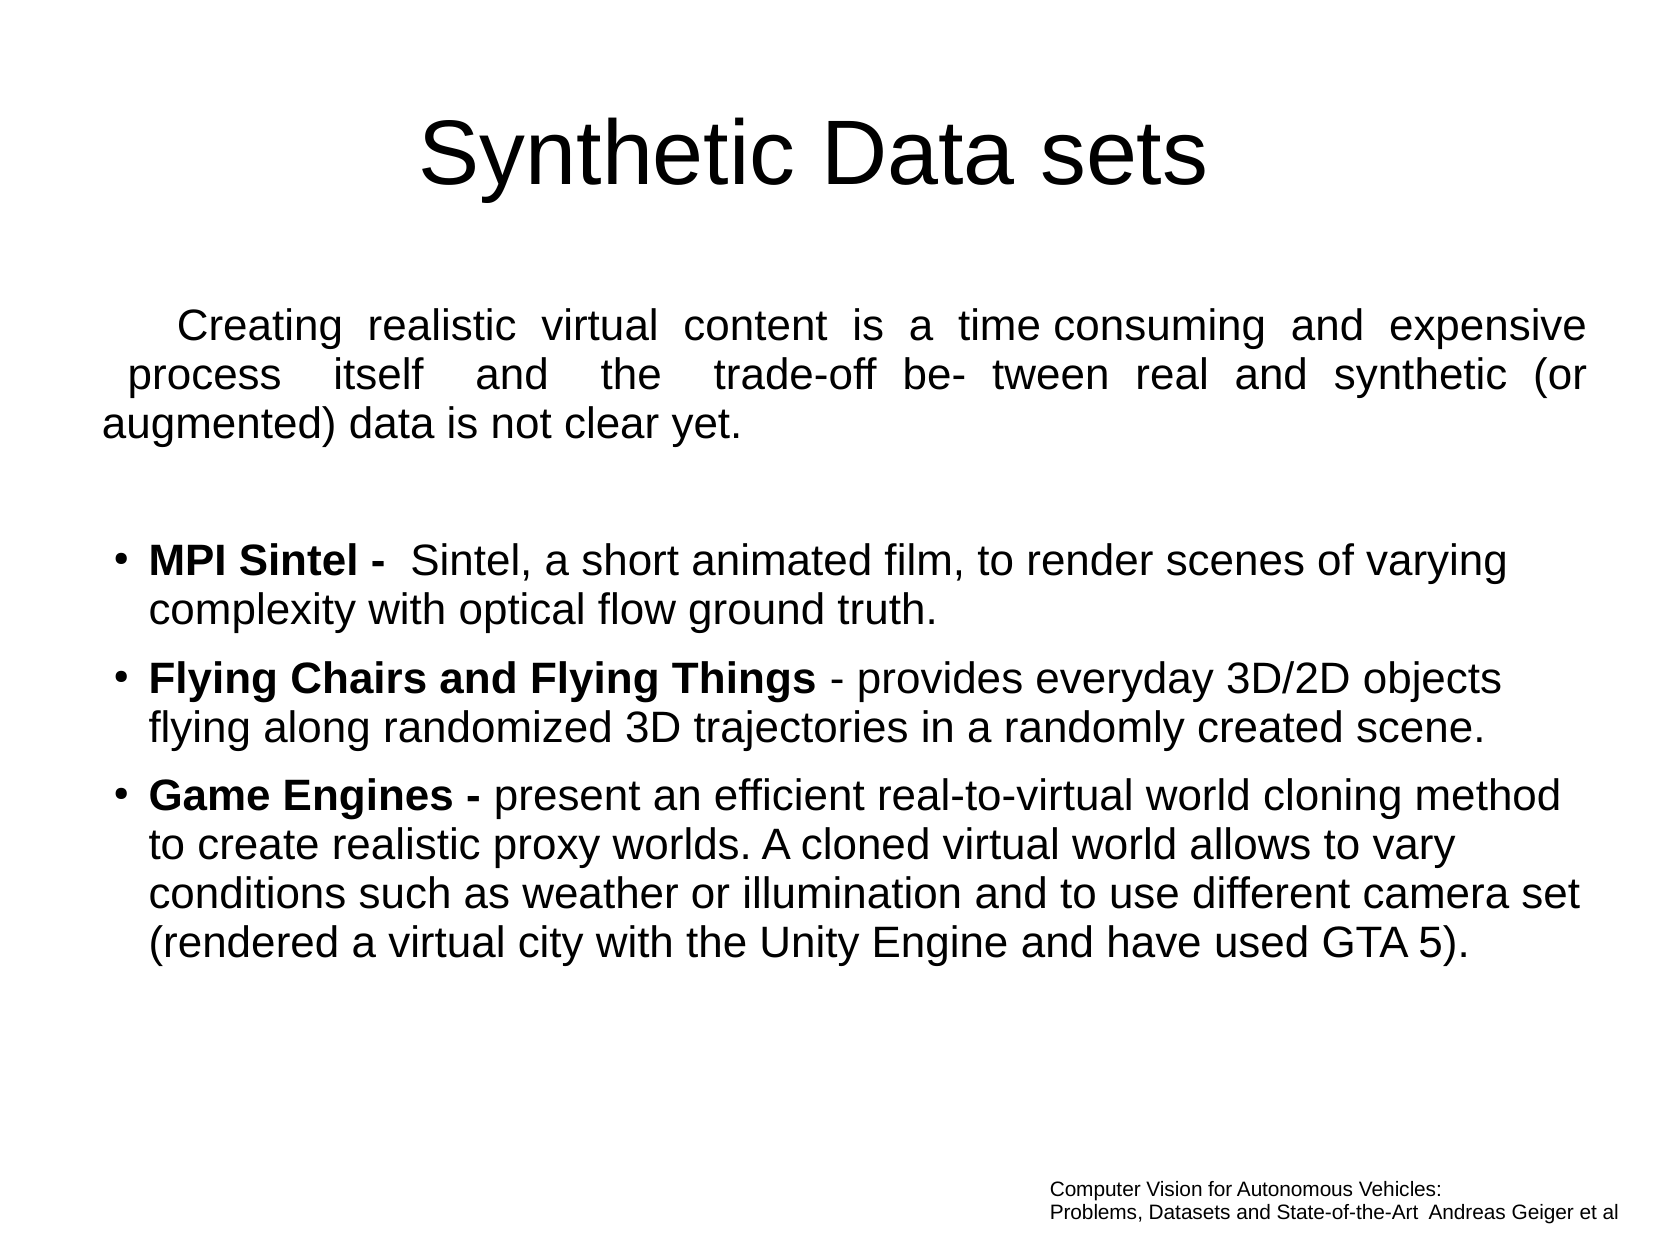

# Synthetic Data sets
 Creating realistic virtual content is a time consuming and expensive process itself and the trade-off be- tween real and synthetic (or augmented) data is not clear yet.
MPI Sintel - Sintel, a short animated film, to render scenes of varying complexity with optical flow ground truth.
Flying Chairs and Flying Things - provides everyday 3D/2D objects flying along randomized 3D trajectories in a randomly created scene.
Game Engines - present an efficient real-to-virtual world cloning method to create realistic proxy worlds. A cloned virtual world allows to vary conditions such as weather or illumination and to use different camera set (rendered a virtual city with the Unity Engine and have used GTA 5).
Computer Vision for Autonomous Vehicles:
Problems, Datasets and State-of-the-Art Andreas Geiger et al